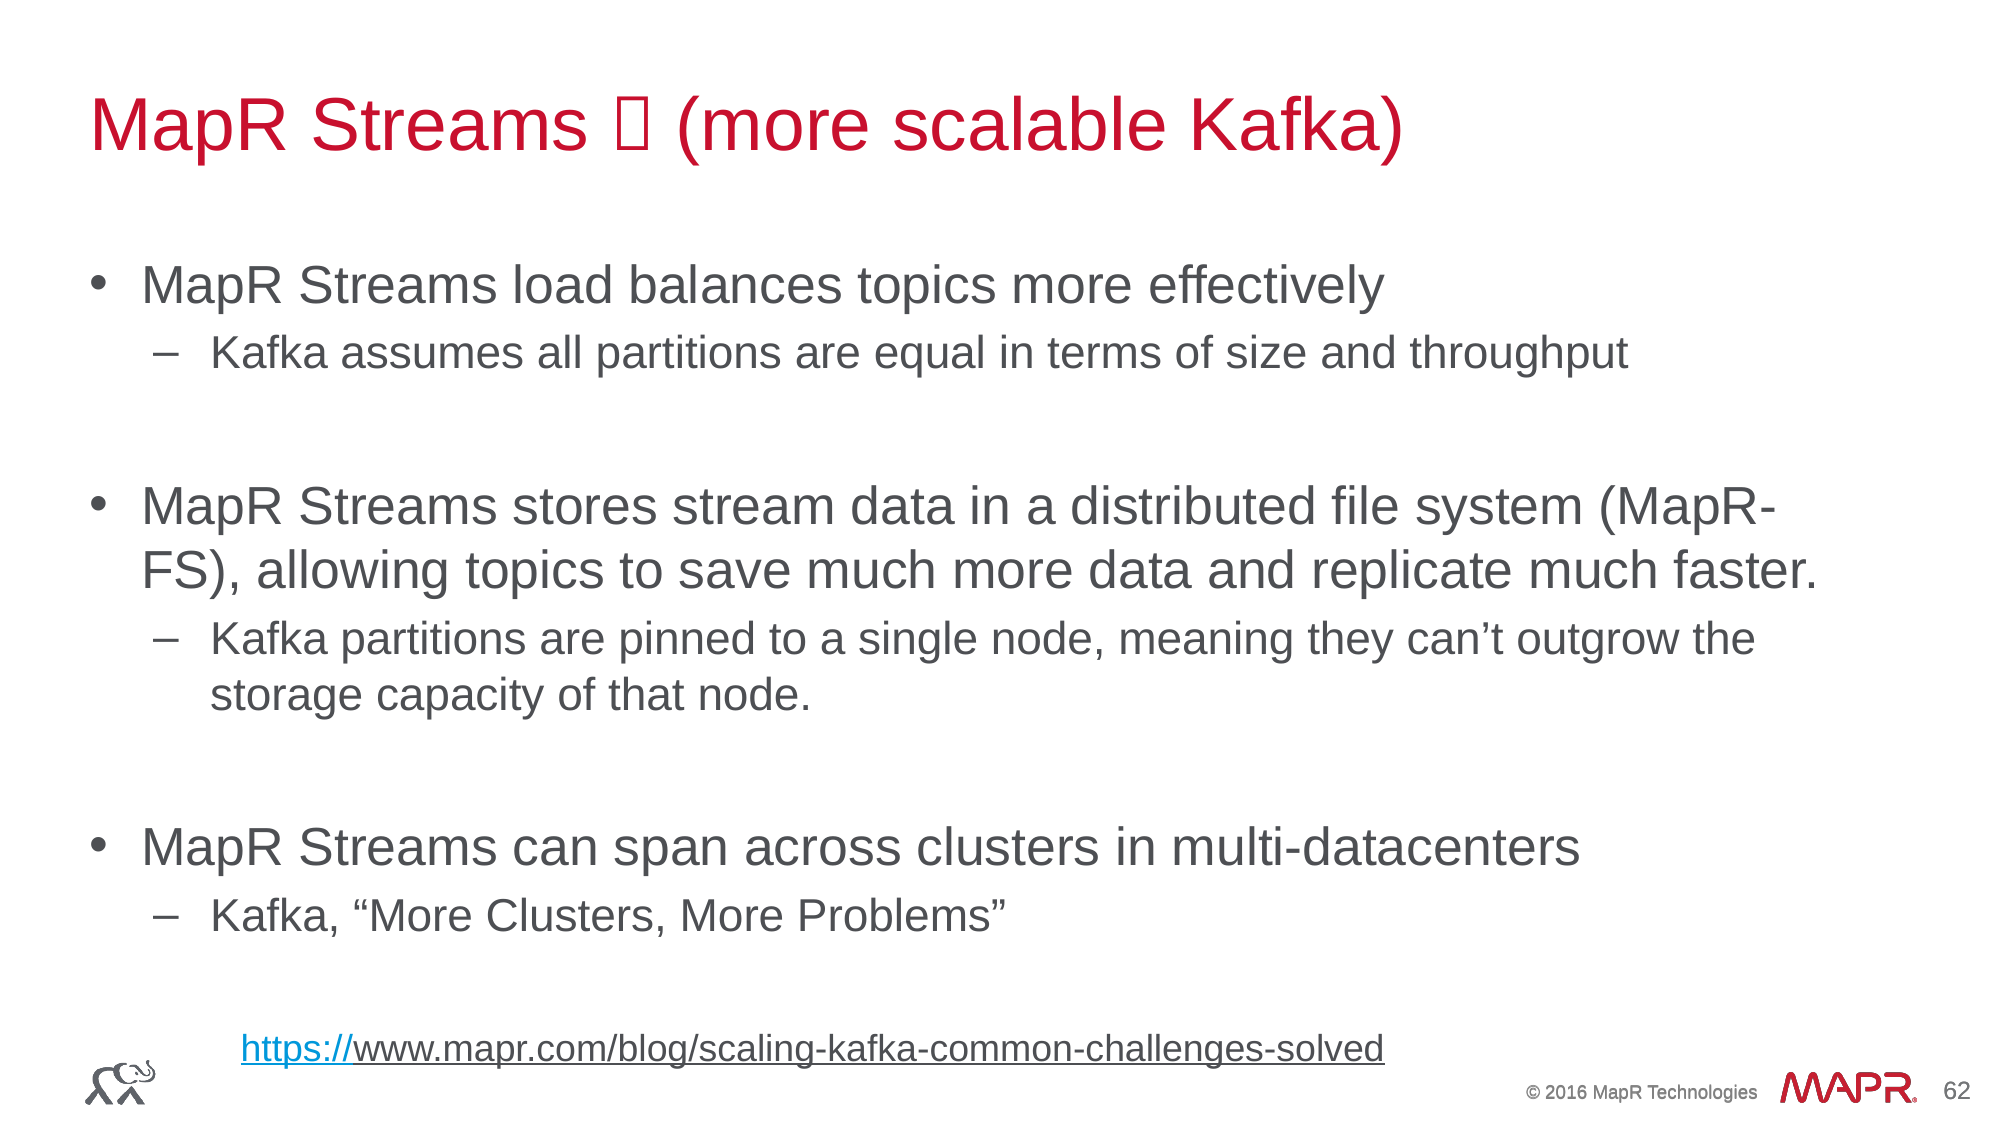

MapR Streams  (more scalable Kafka)
# MapR Streams load balances topics more effectively
Kafka assumes all partitions are equal in terms of size and throughput
MapR Streams stores stream data in a distributed file system (MapR-FS), allowing topics to save much more data and replicate much faster.
Kafka partitions are pinned to a single node, meaning they can’t outgrow the storage capacity of that node.
MapR Streams can span across clusters in multi-datacenters
Kafka, “More Clusters, More Problems”
https://www.mapr.com/blog/scaling-kafka-common-challenges-solved